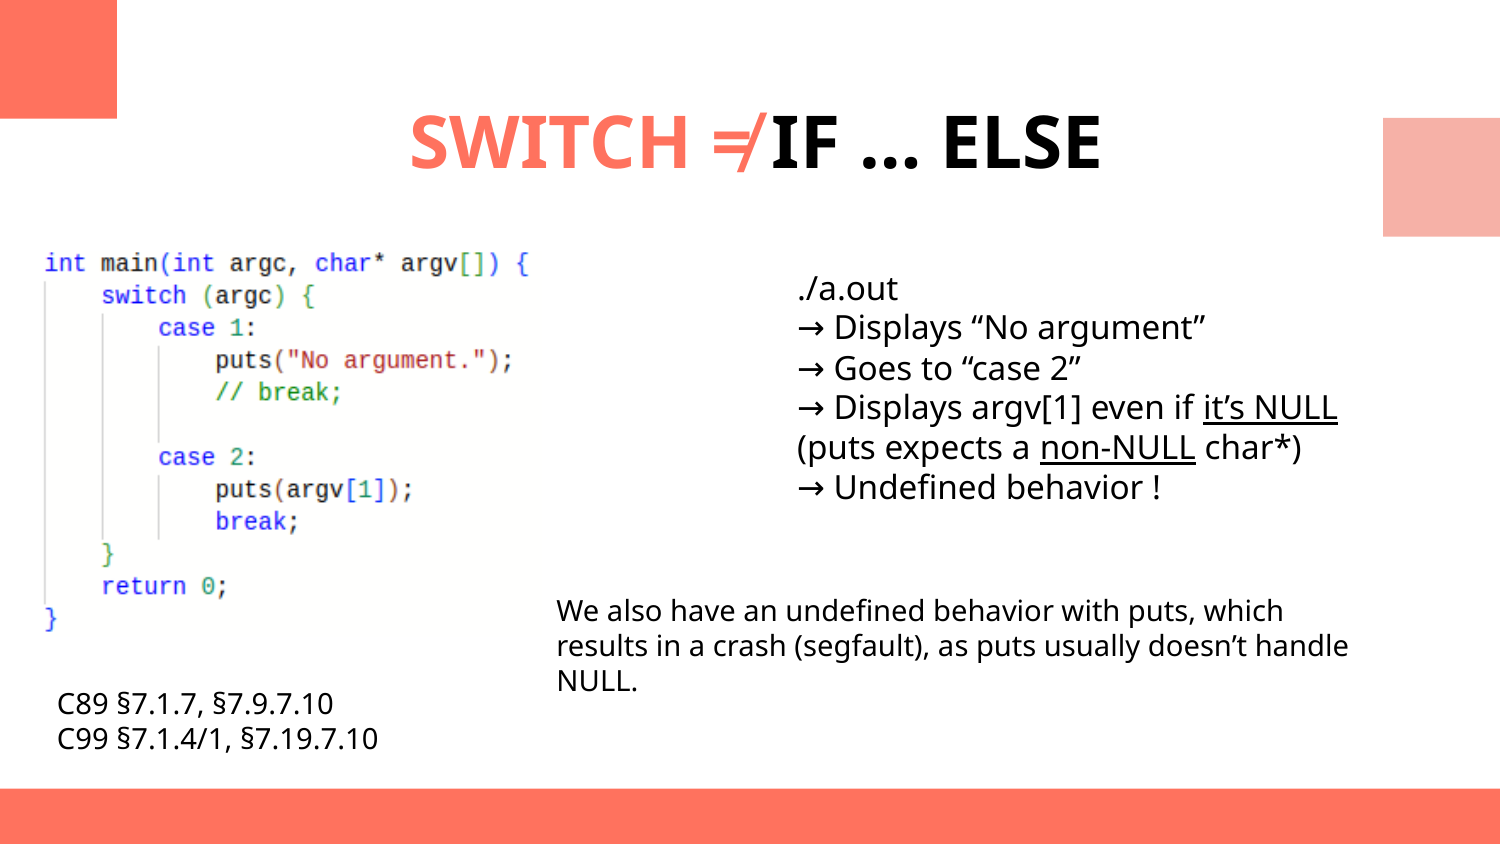

# SWITCH ≠ IF … ELSE
./a.out
→ Displays “No argument”
→ Goes to “case 2”
→ Displays argv[1] even if it’s NULL
(puts expects a non-NULL char*)
→ Undefined behavior !
We also have an undefined behavior with puts, which results in a crash (segfault), as puts usually doesn’t handle NULL.
C89 §7.1.7, §7.9.7.10
C99 §7.1.4/1, §7.19.7.10